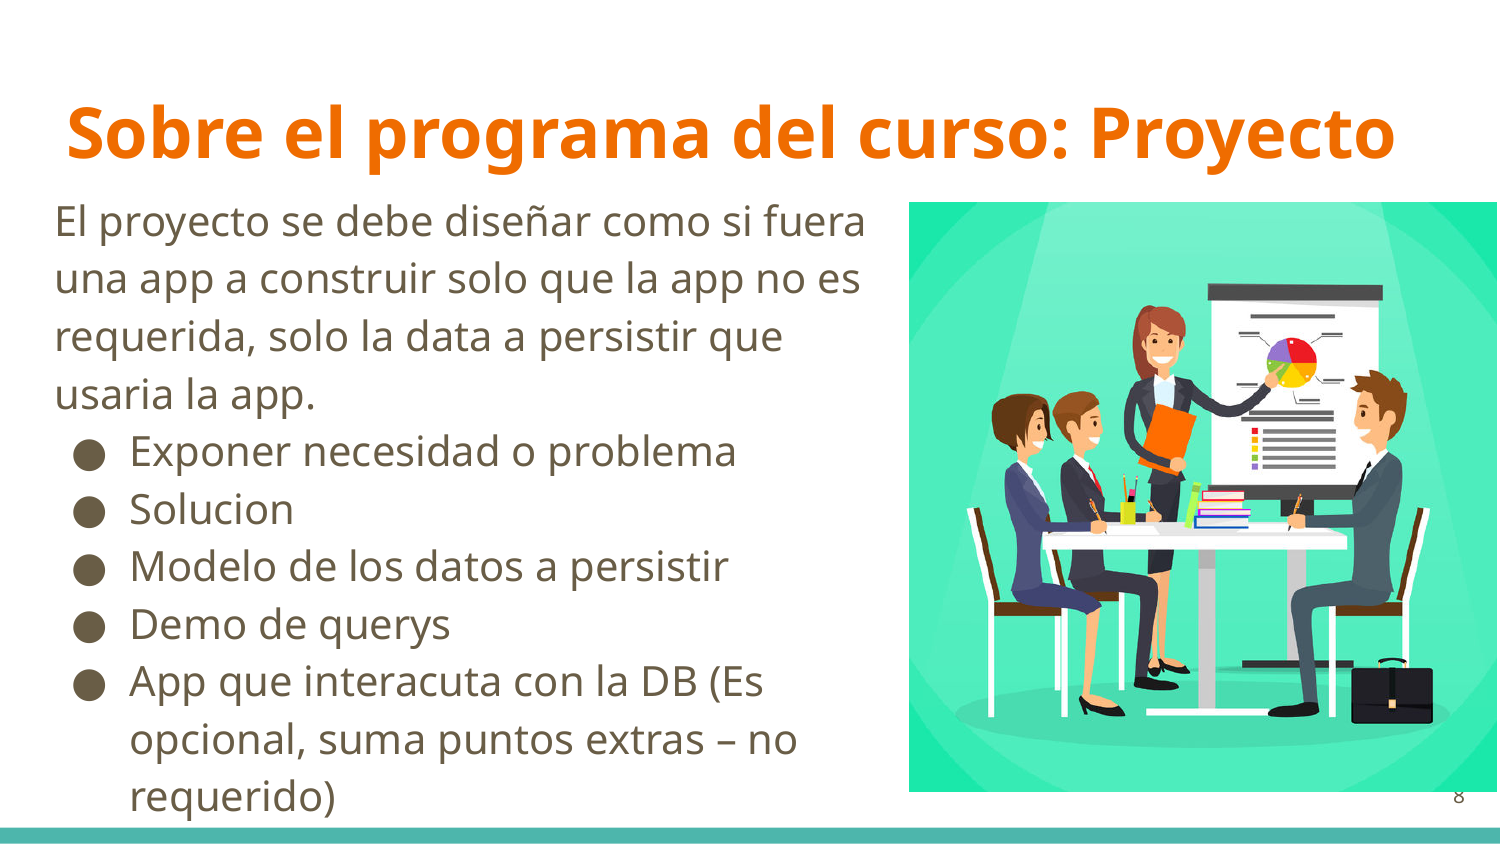

# Sobre el programa del curso: Proyecto
El proyecto se debe diseñar como si fuera una app a construir solo que la app no es requerida, solo la data a persistir que usaria la app.
Exponer necesidad o problema
Solucion
Modelo de los datos a persistir
Demo de querys
App que interacuta con la DB (Es opcional, suma puntos extras – no requerido)